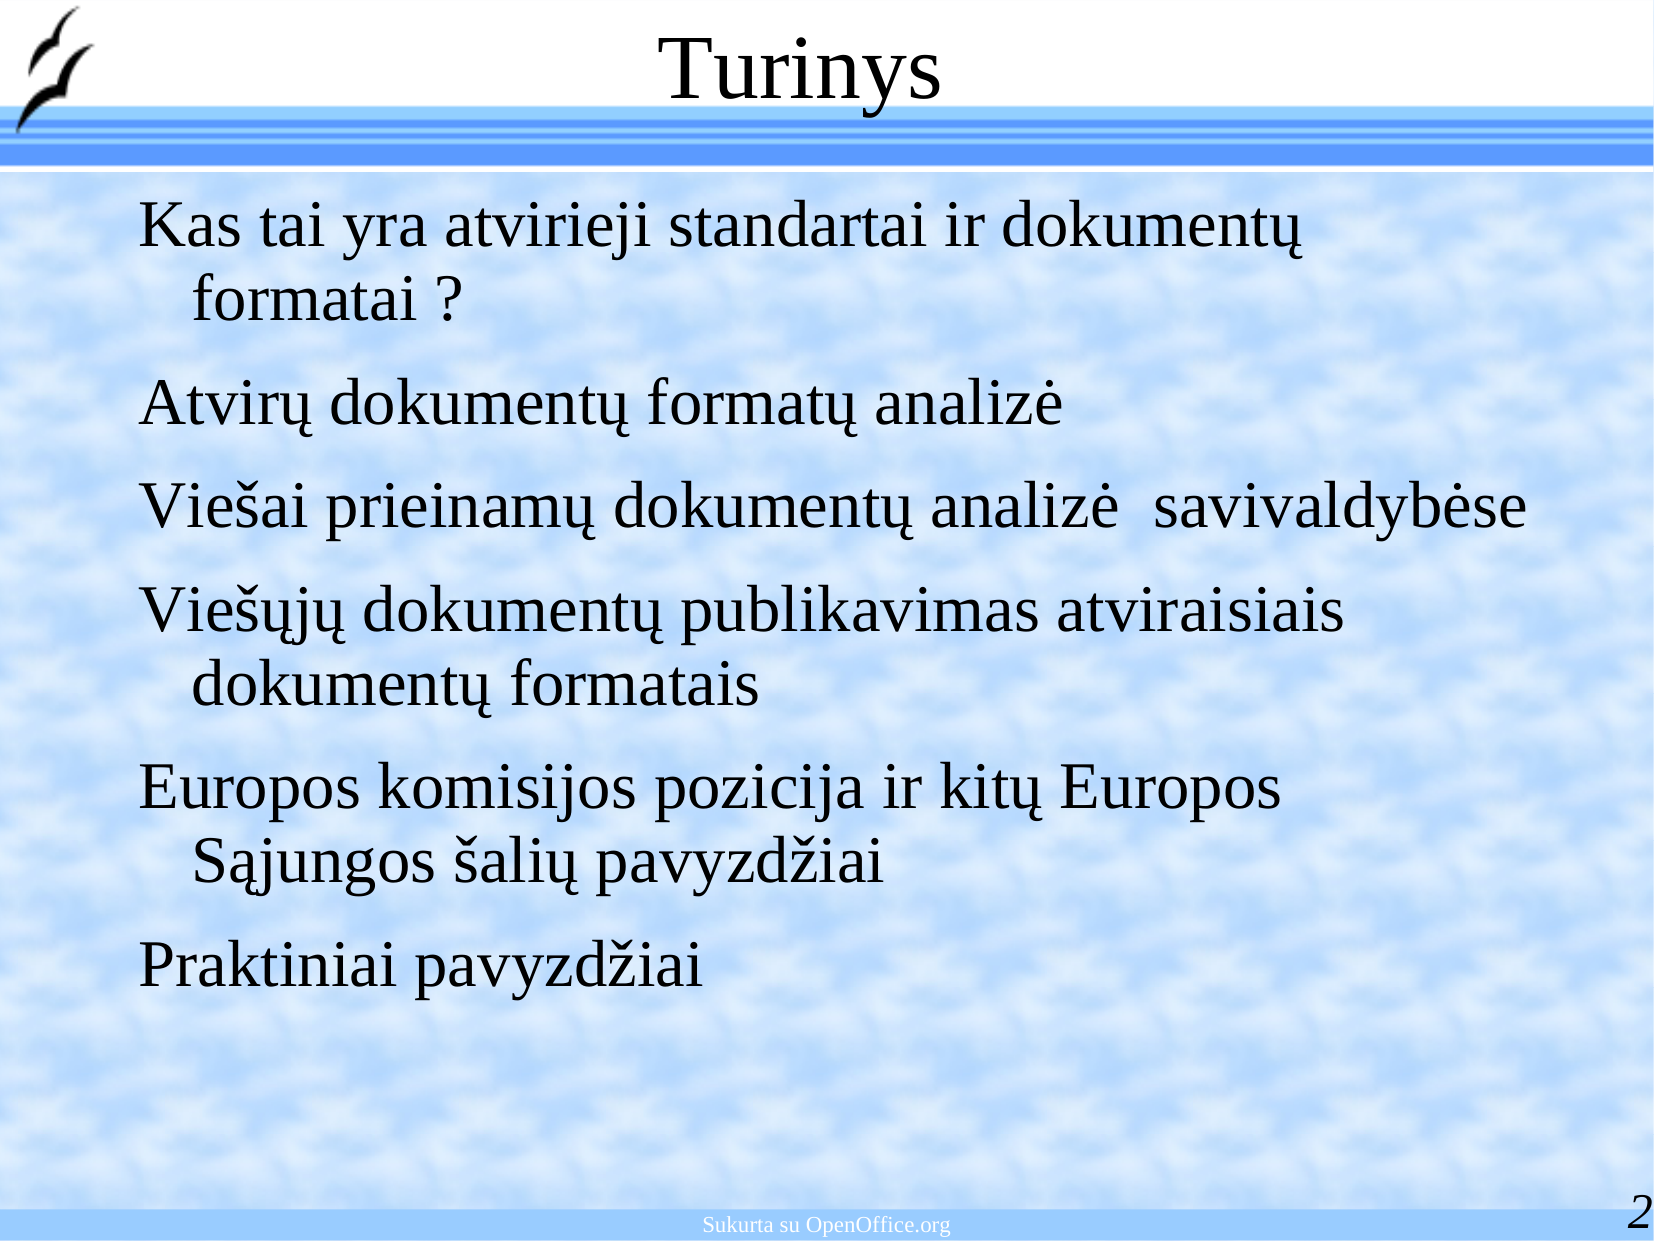

# Turinys
Kas tai yra atvirieji standartai ir dokumentų formatai ?
Atvirų dokumentų formatų analizė
Viešai prieinamų dokumentų analizė savivaldybėse
Viešųjų dokumentų publikavimas atviraisiais dokumentų formatais
Europos komisijos pozicija ir kitų Europos Sąjungos šalių pavyzdžiai
Praktiniai pavyzdžiai